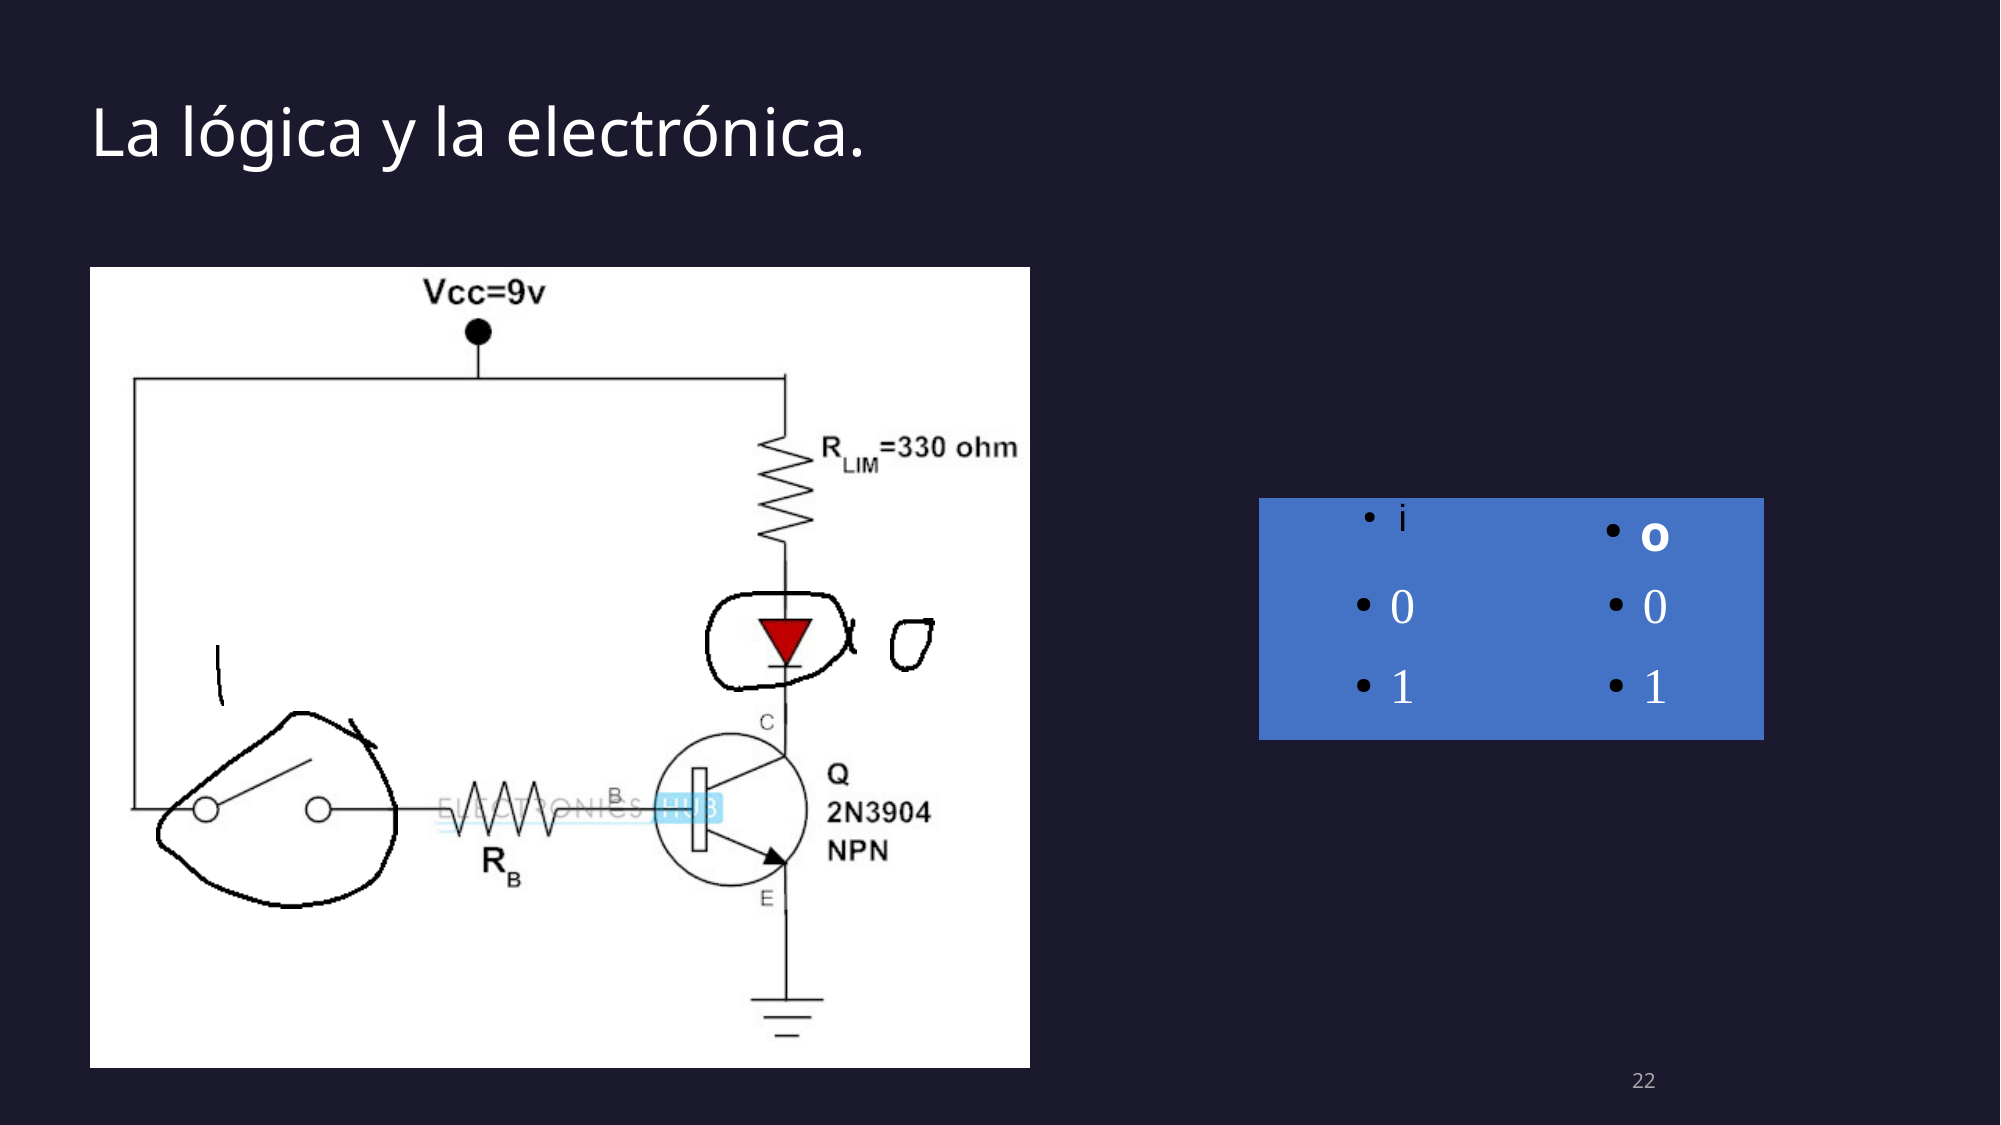

# La lógica y la electrónica.
| i | o |
| --- | --- |
| 0 | 0 |
| 1 | 1 |